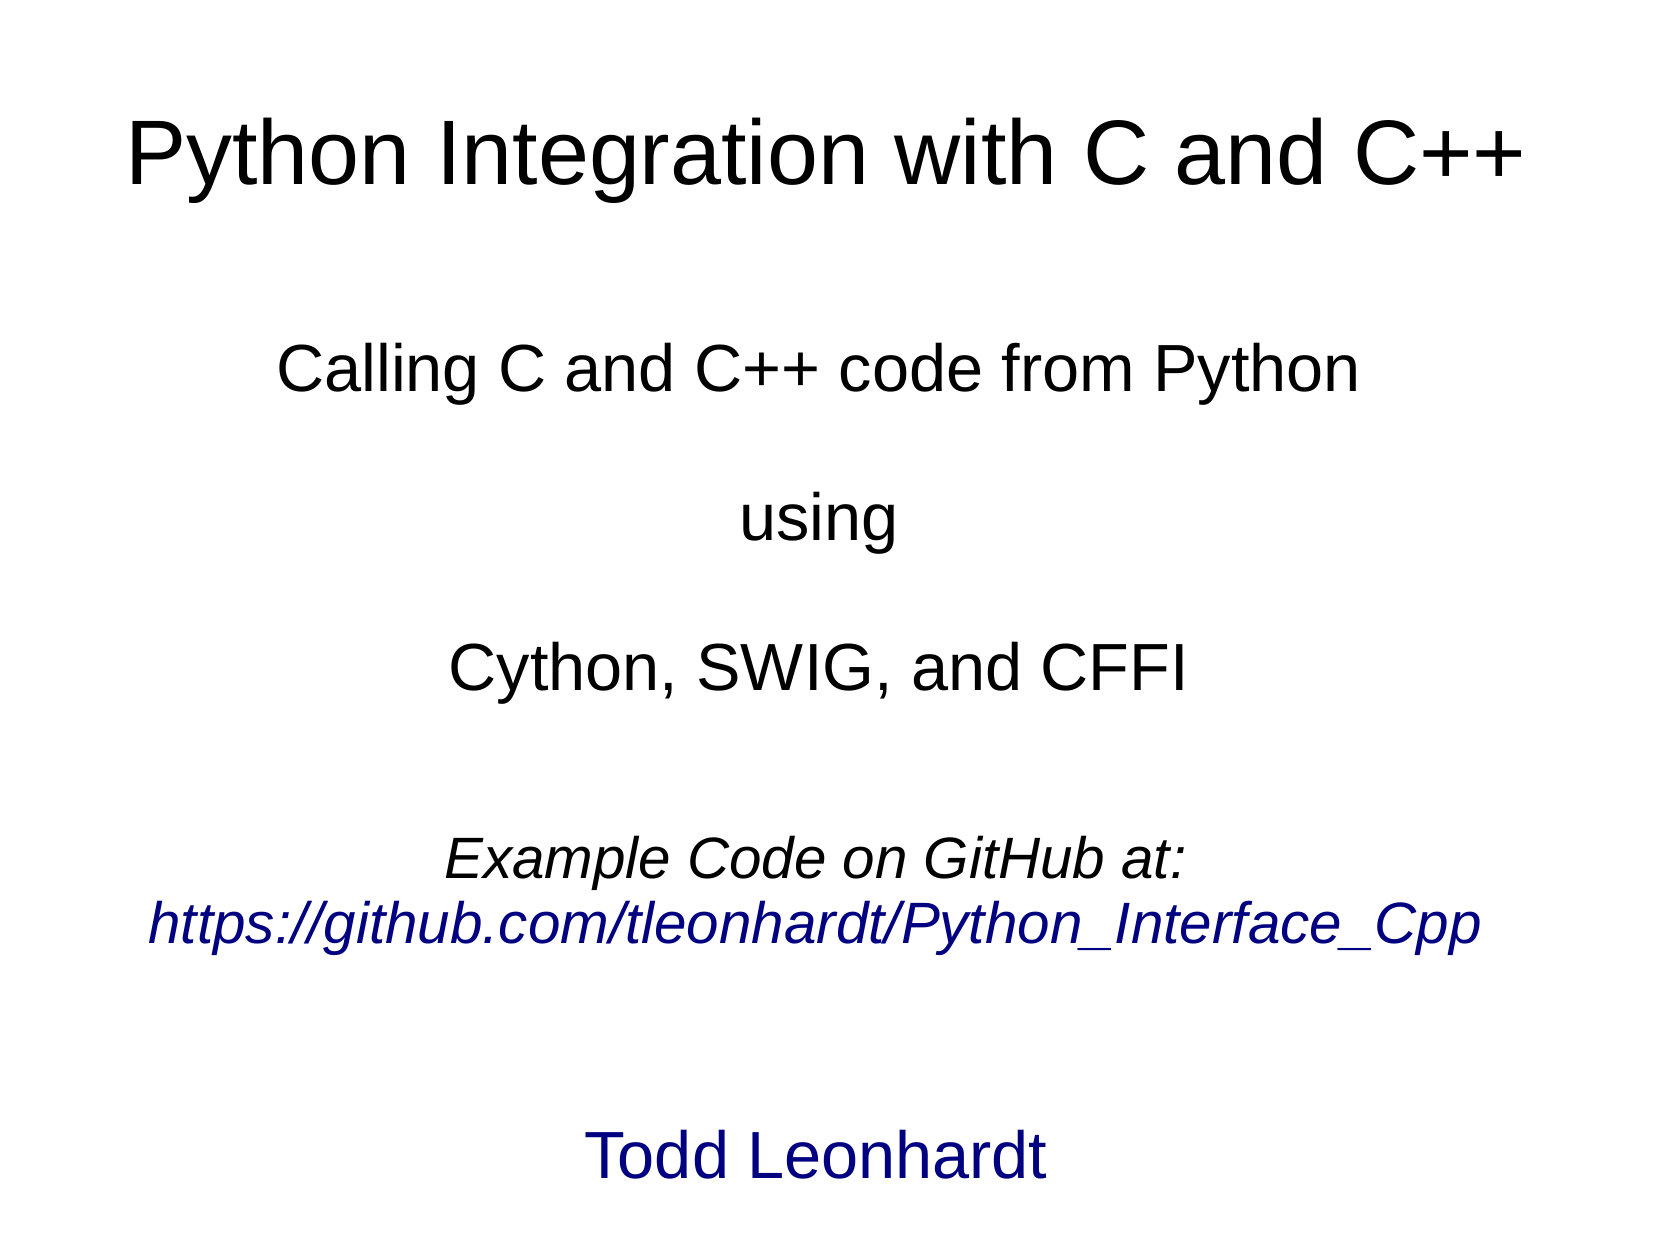

# Python Integration with C and C++
Calling C and C++ code from Python
using
Cython, SWIG, and CFFI
Example Code on GitHub at:
https://github.com/tleonhardt/Python_Interface_Cpp
Todd Leonhardt